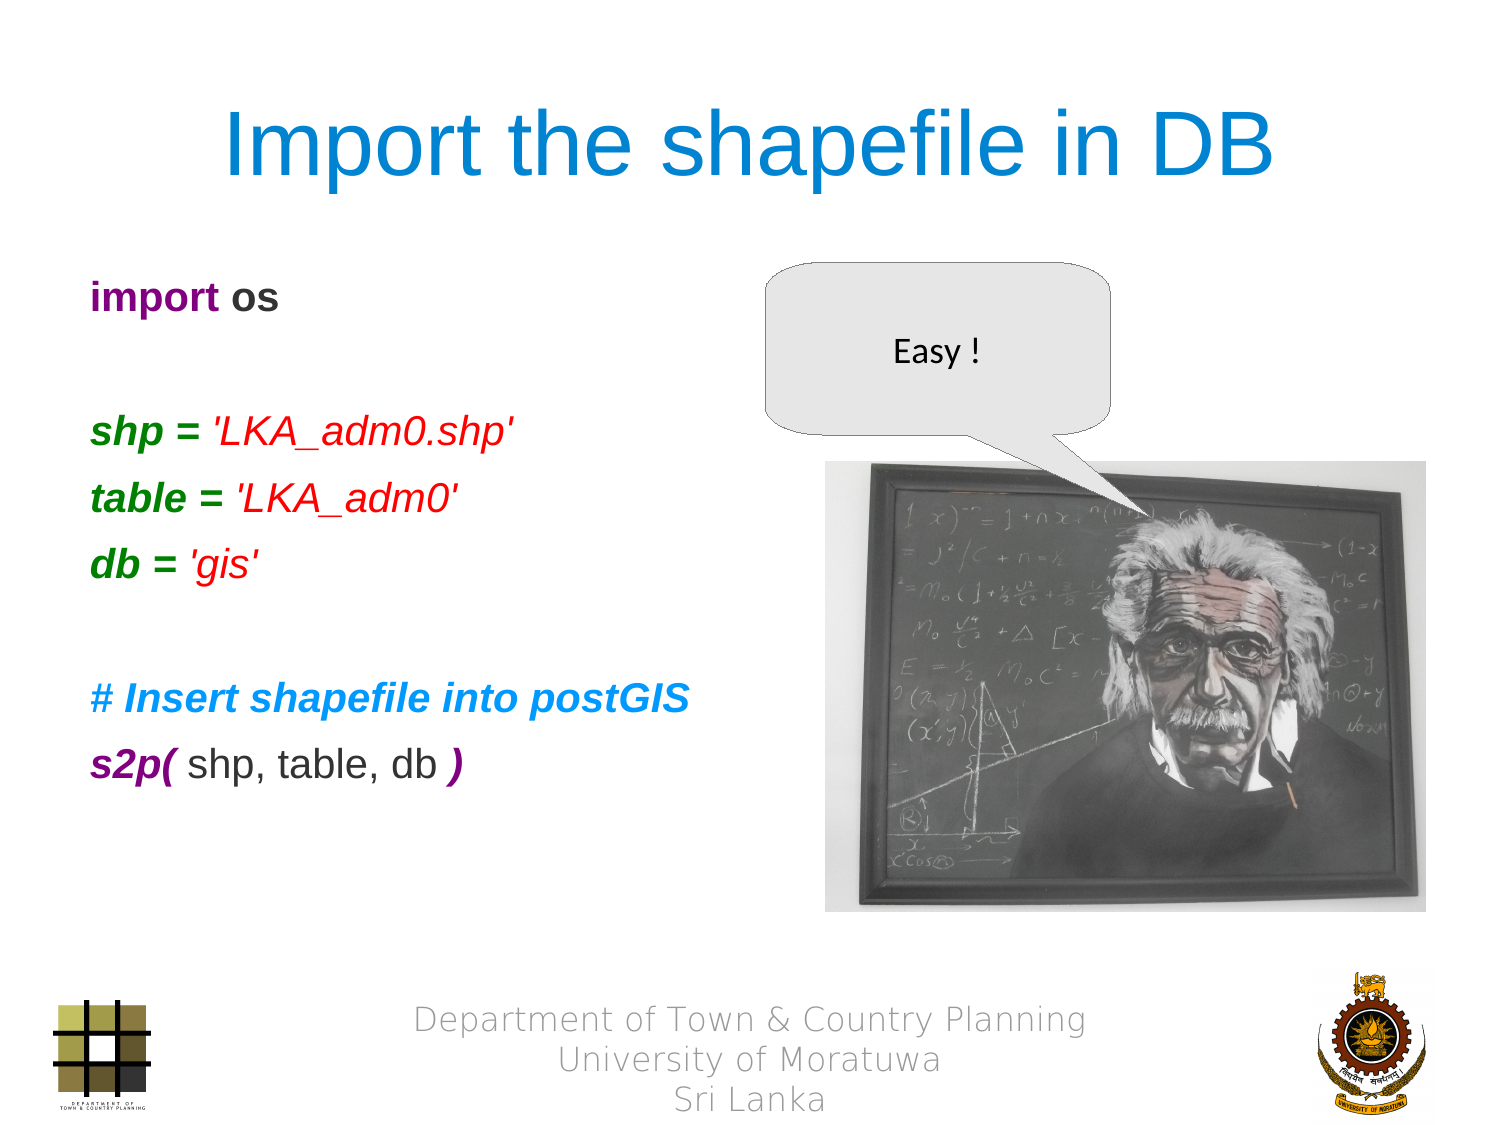

# Import the shapefile in DB
import os
shp = 'LKA_adm0.shp'
table = 'LKA_adm0'
db = 'gis'
# Insert shapefile into postGIS
s2p( shp, table, db )
Easy !